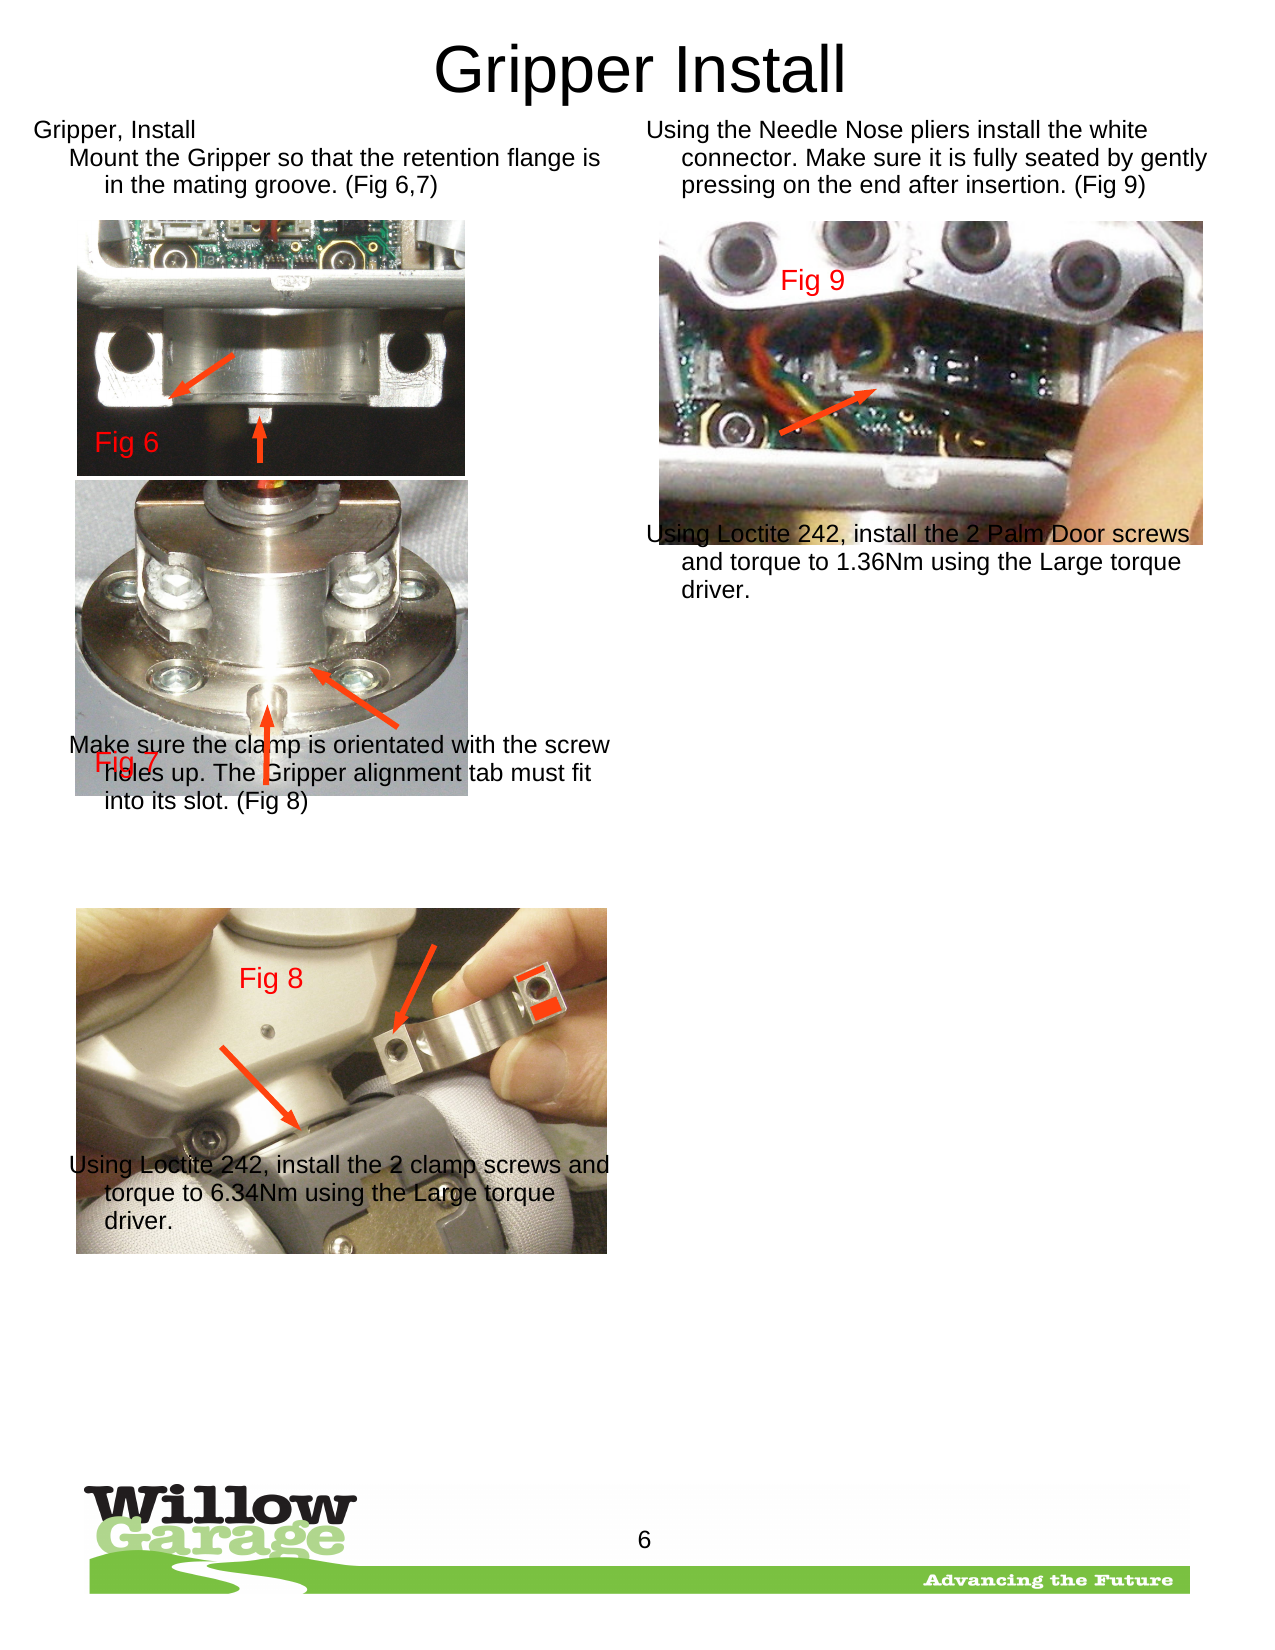

# Gripper Install
Gripper, Install
Mount the Gripper so that the retention flange is in the mating groove. (Fig 6,7)
Make sure the clamp is orientated with the screw holes up. The Gripper alignment tab must fit into its slot. (Fig 8)
Using Loctite 242, install the 2 clamp screws and torque to 6.34Nm using the Large torque driver.
Using the Needle Nose pliers install the white connector. Make sure it is fully seated by gently pressing on the end after insertion. (Fig 9)
Using Loctite 242, install the 2 Palm Door screws and torque to 1.36Nm using the Large torque driver.
Fig 9
Fig 6
Fig 7
Fig 8
6